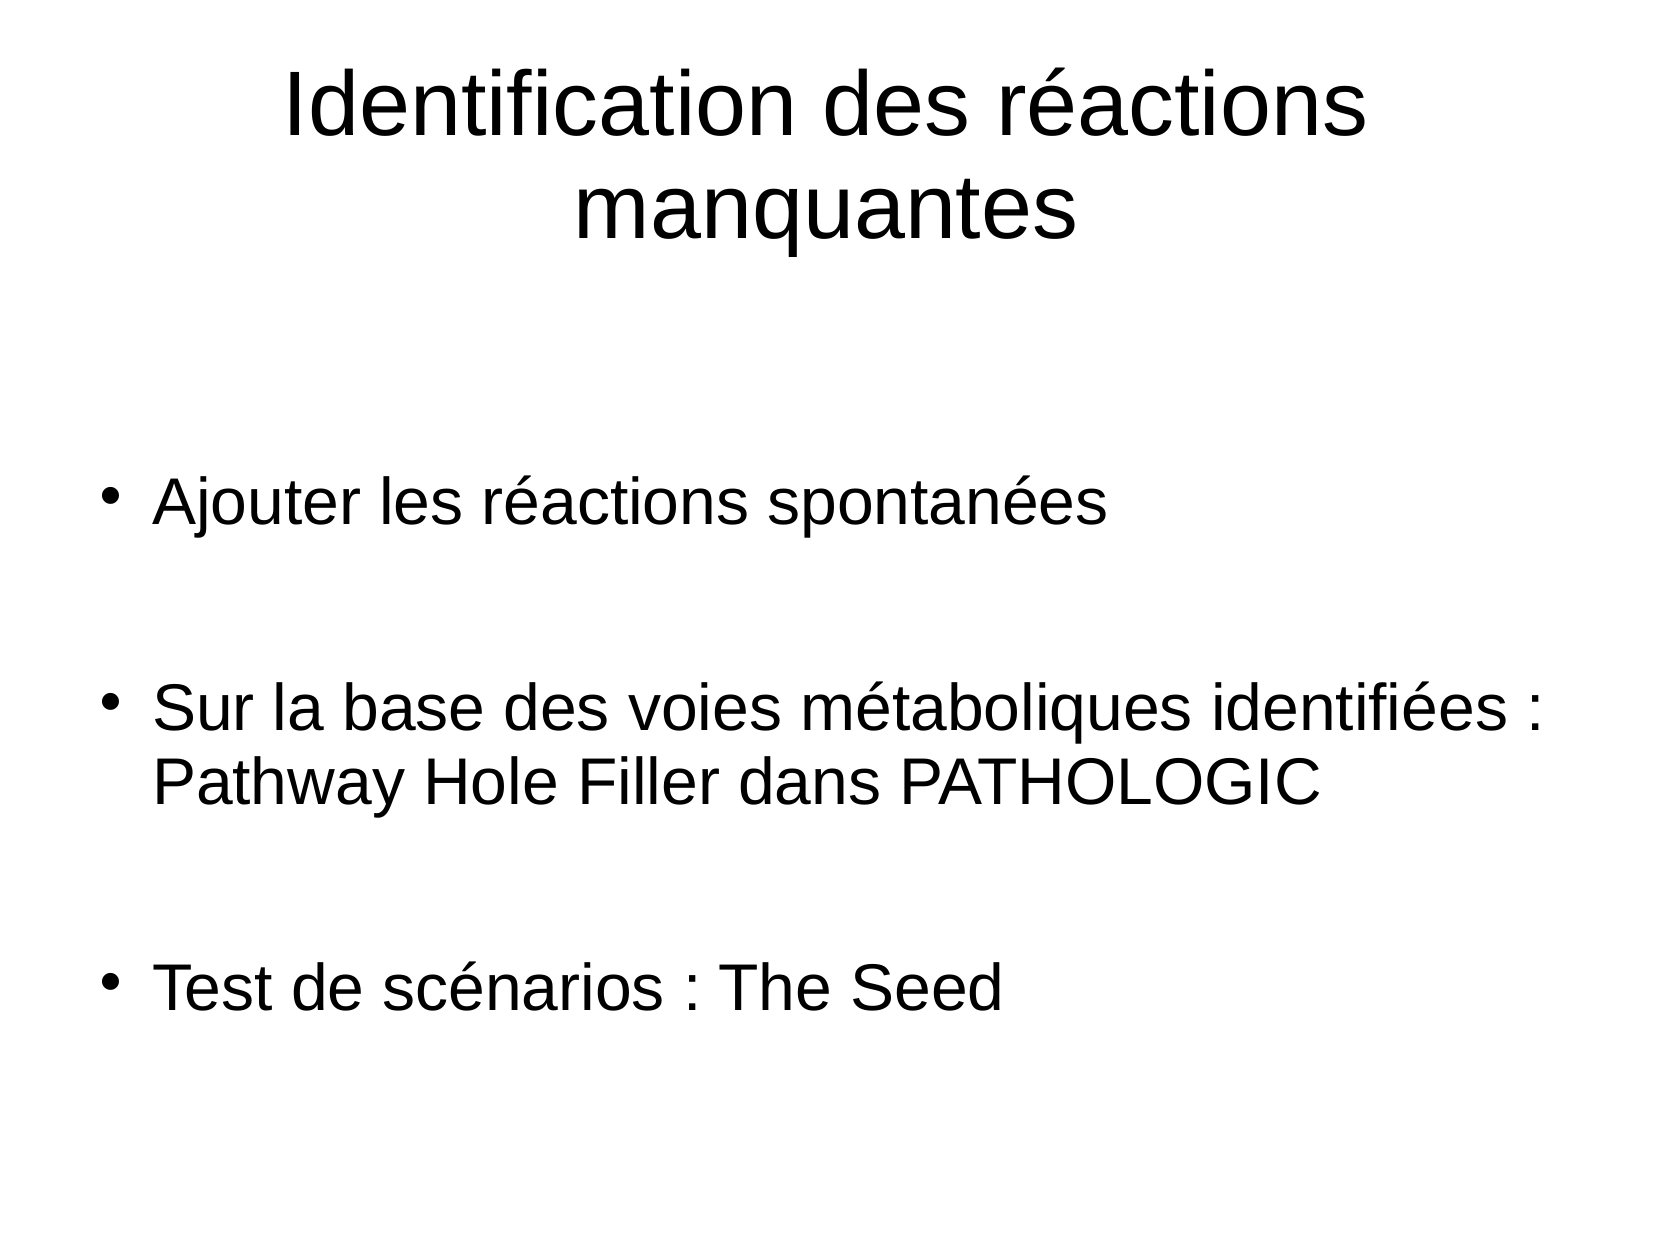

# Identification des réactions manquantes
Ajouter les réactions spontanées
Sur la base des voies métaboliques identifiées : Pathway Hole Filler dans PATHOLOGIC
Test de scénarios : The Seed